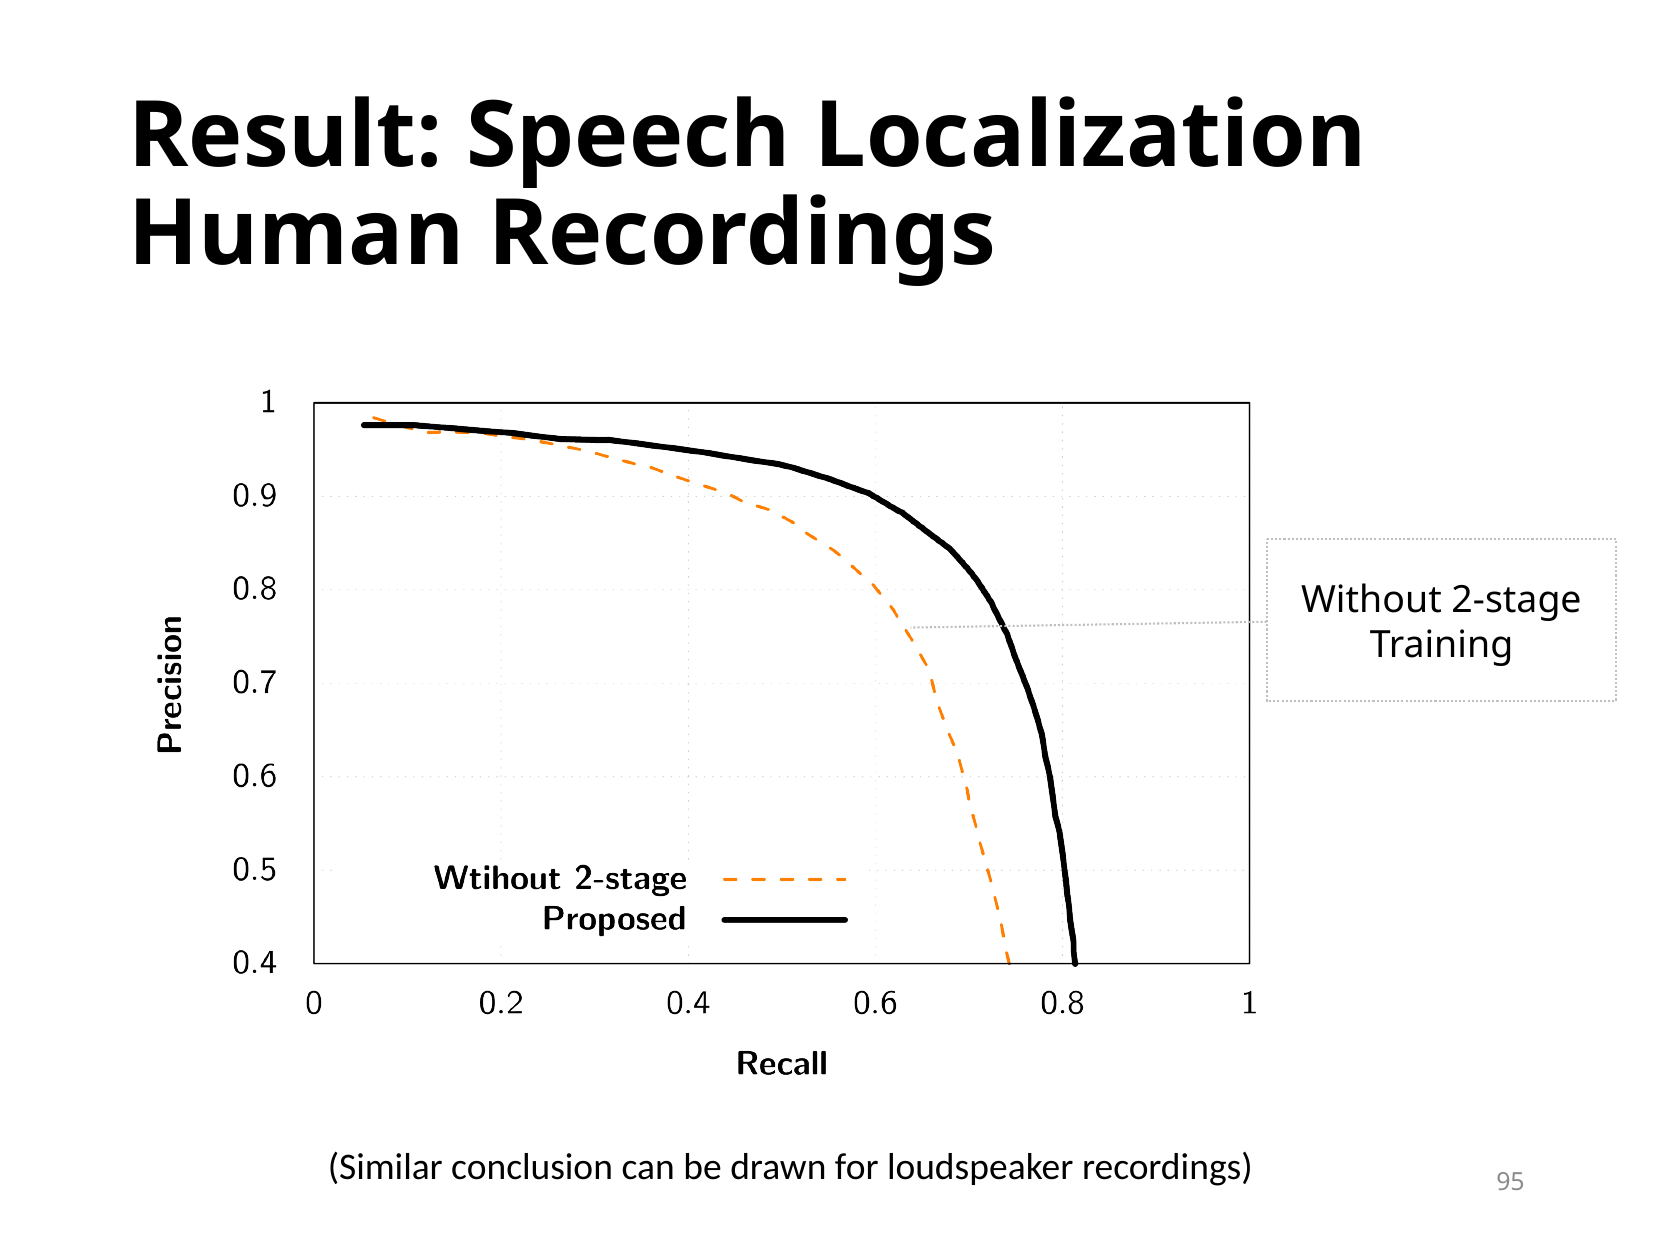

# Result: Speech Localization Human Recordings
Without 2-stage Training
(Similar conclusion can be drawn for loudspeaker recordings)